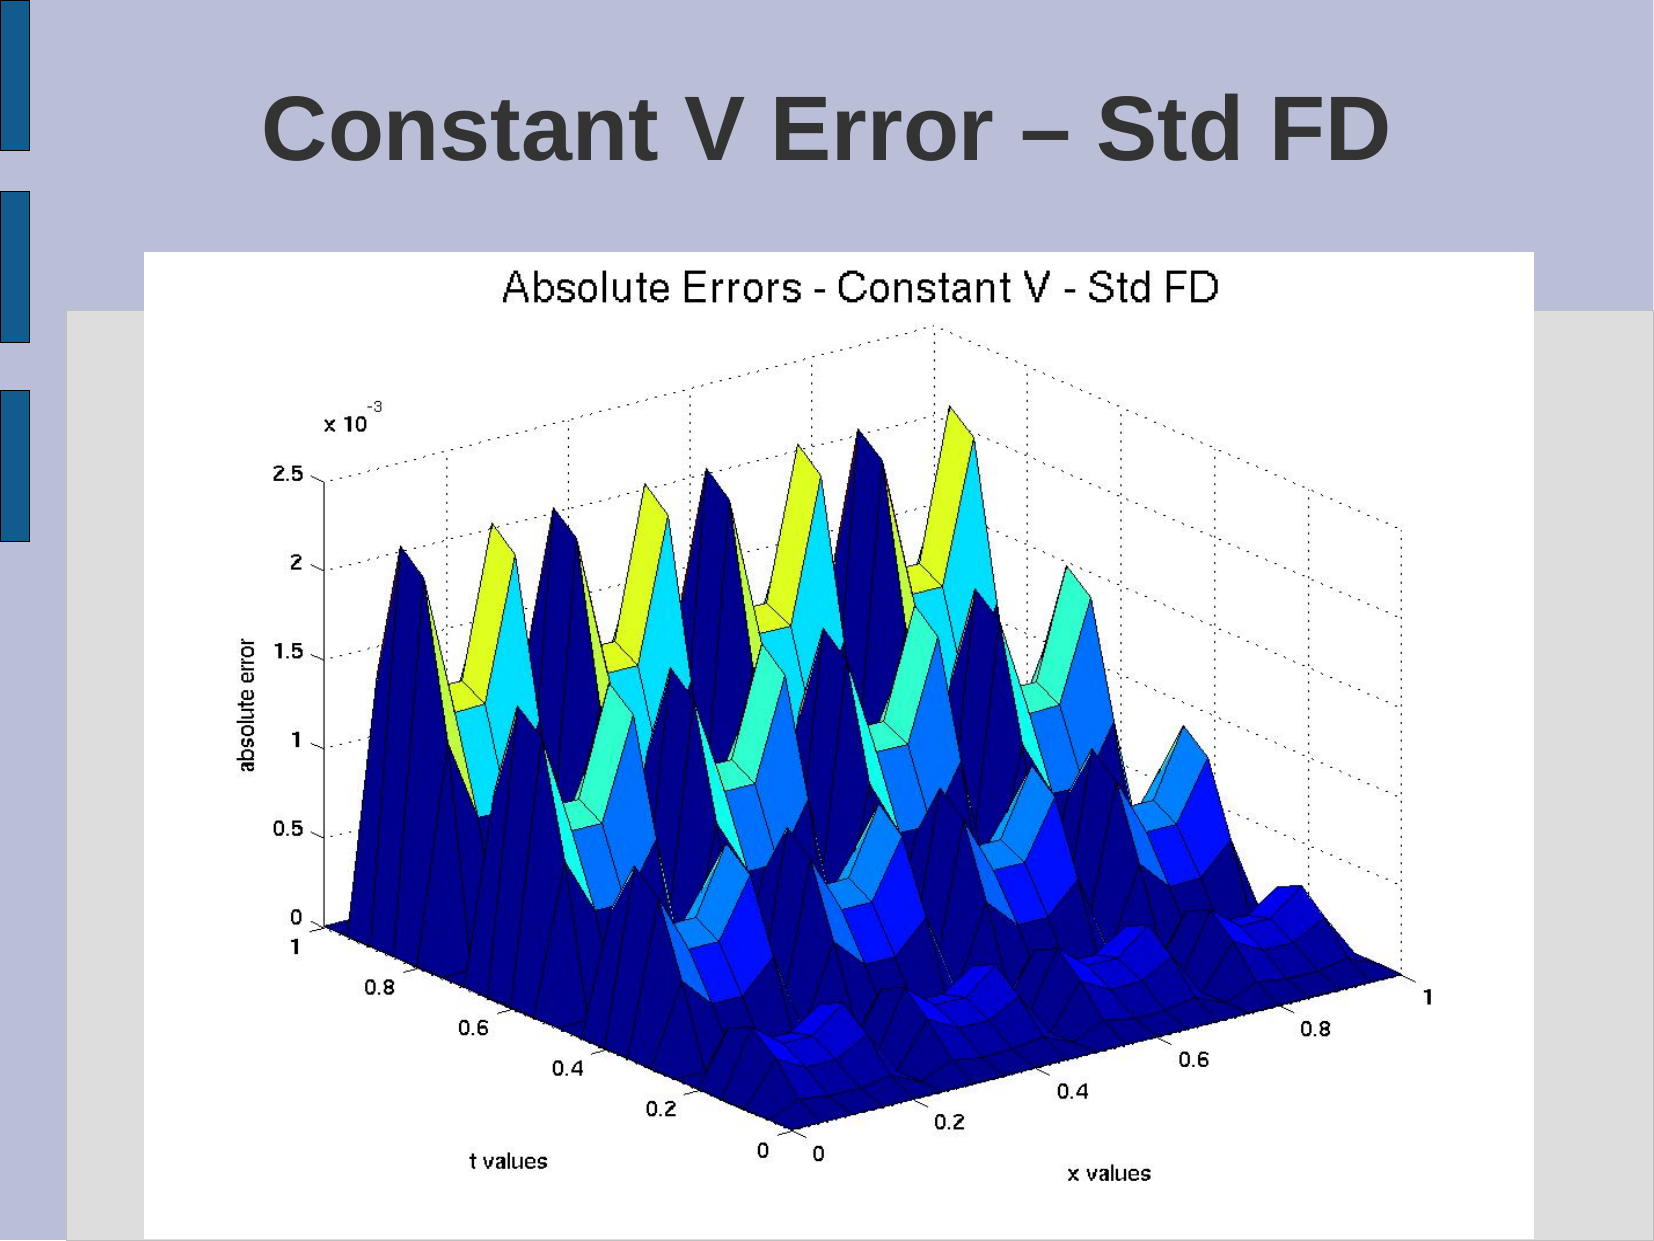

# Constant V Error – Std FD